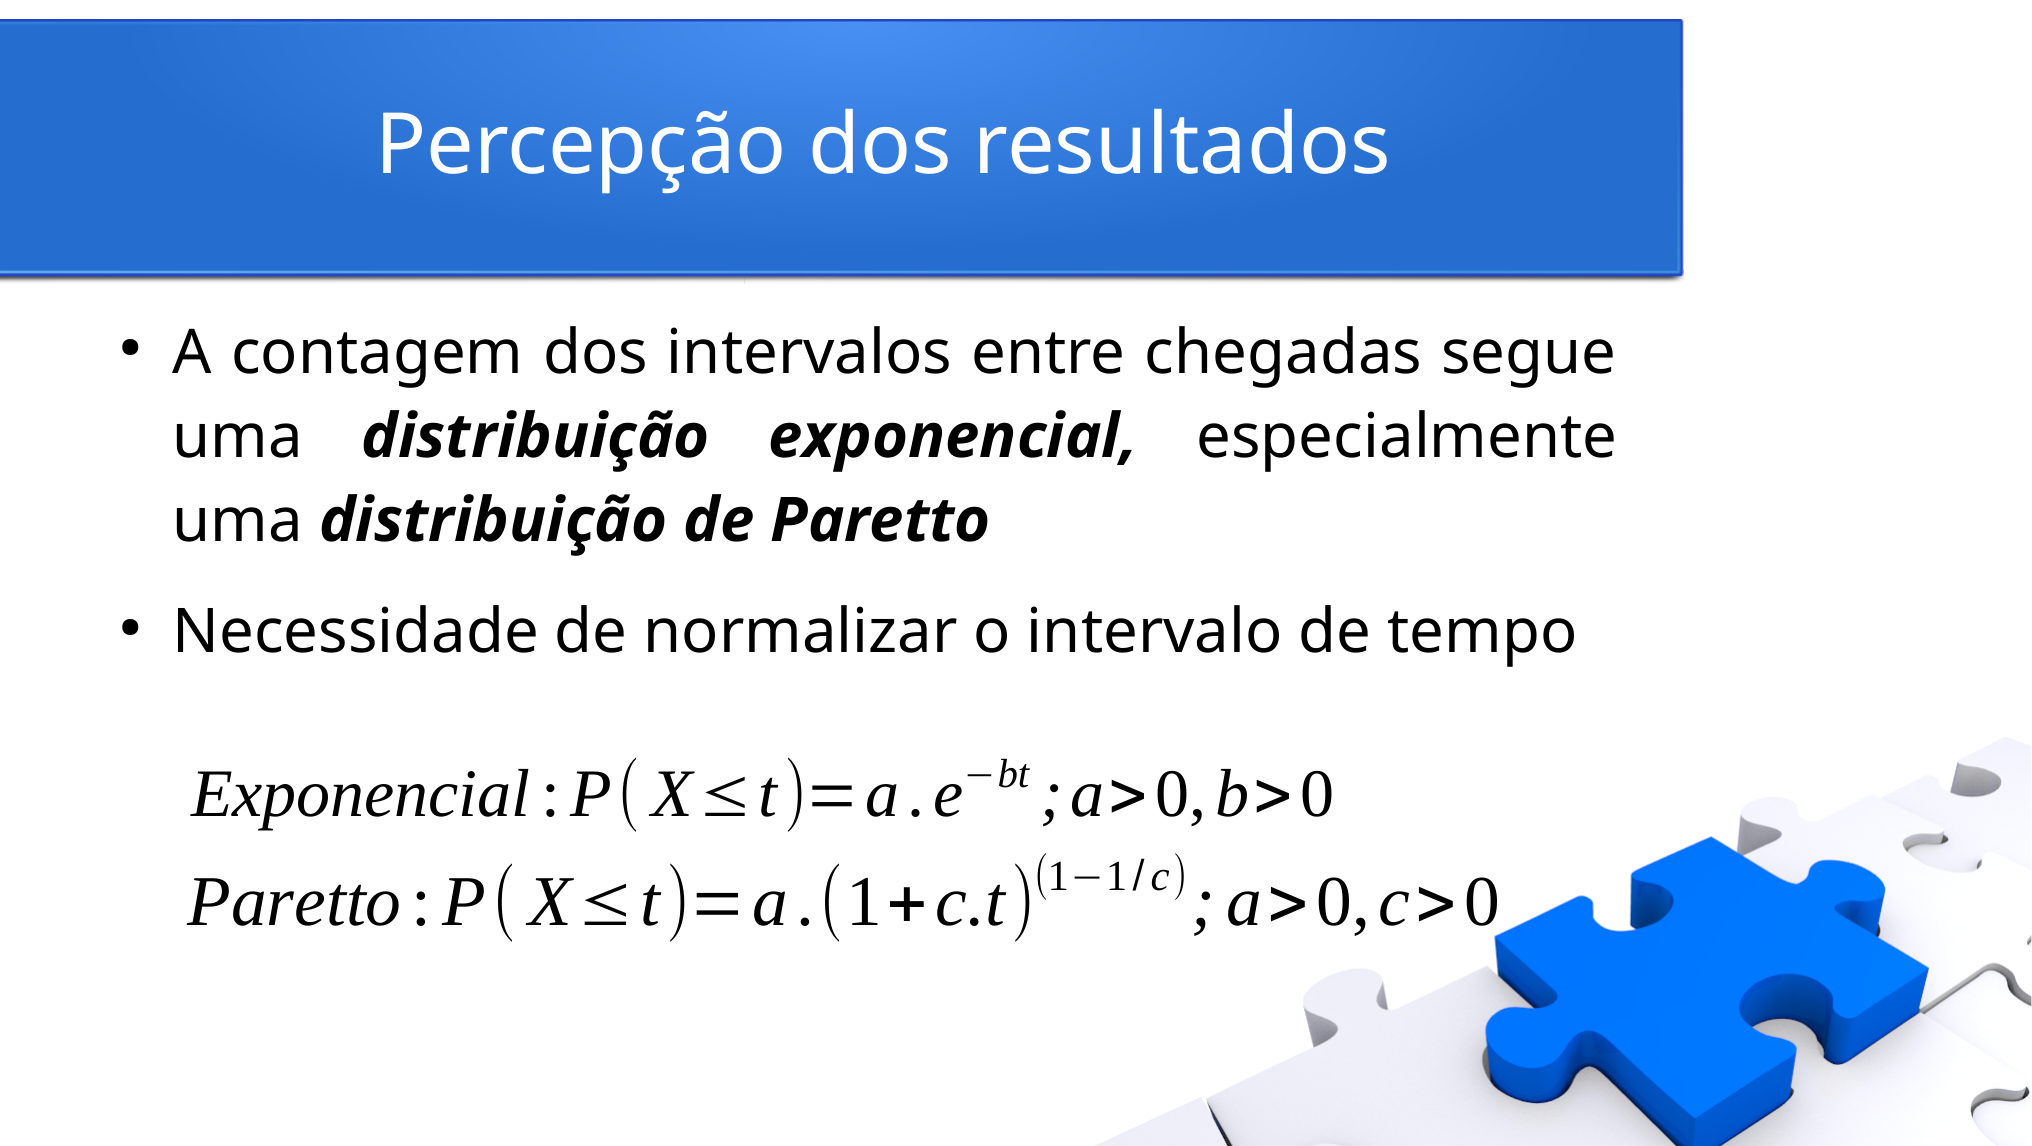

# Percepção dos resultados
A contagem dos intervalos entre chegadas segue uma distribuição exponencial, especialmente uma distribuição de Paretto
Necessidade de normalizar o intervalo de tempo